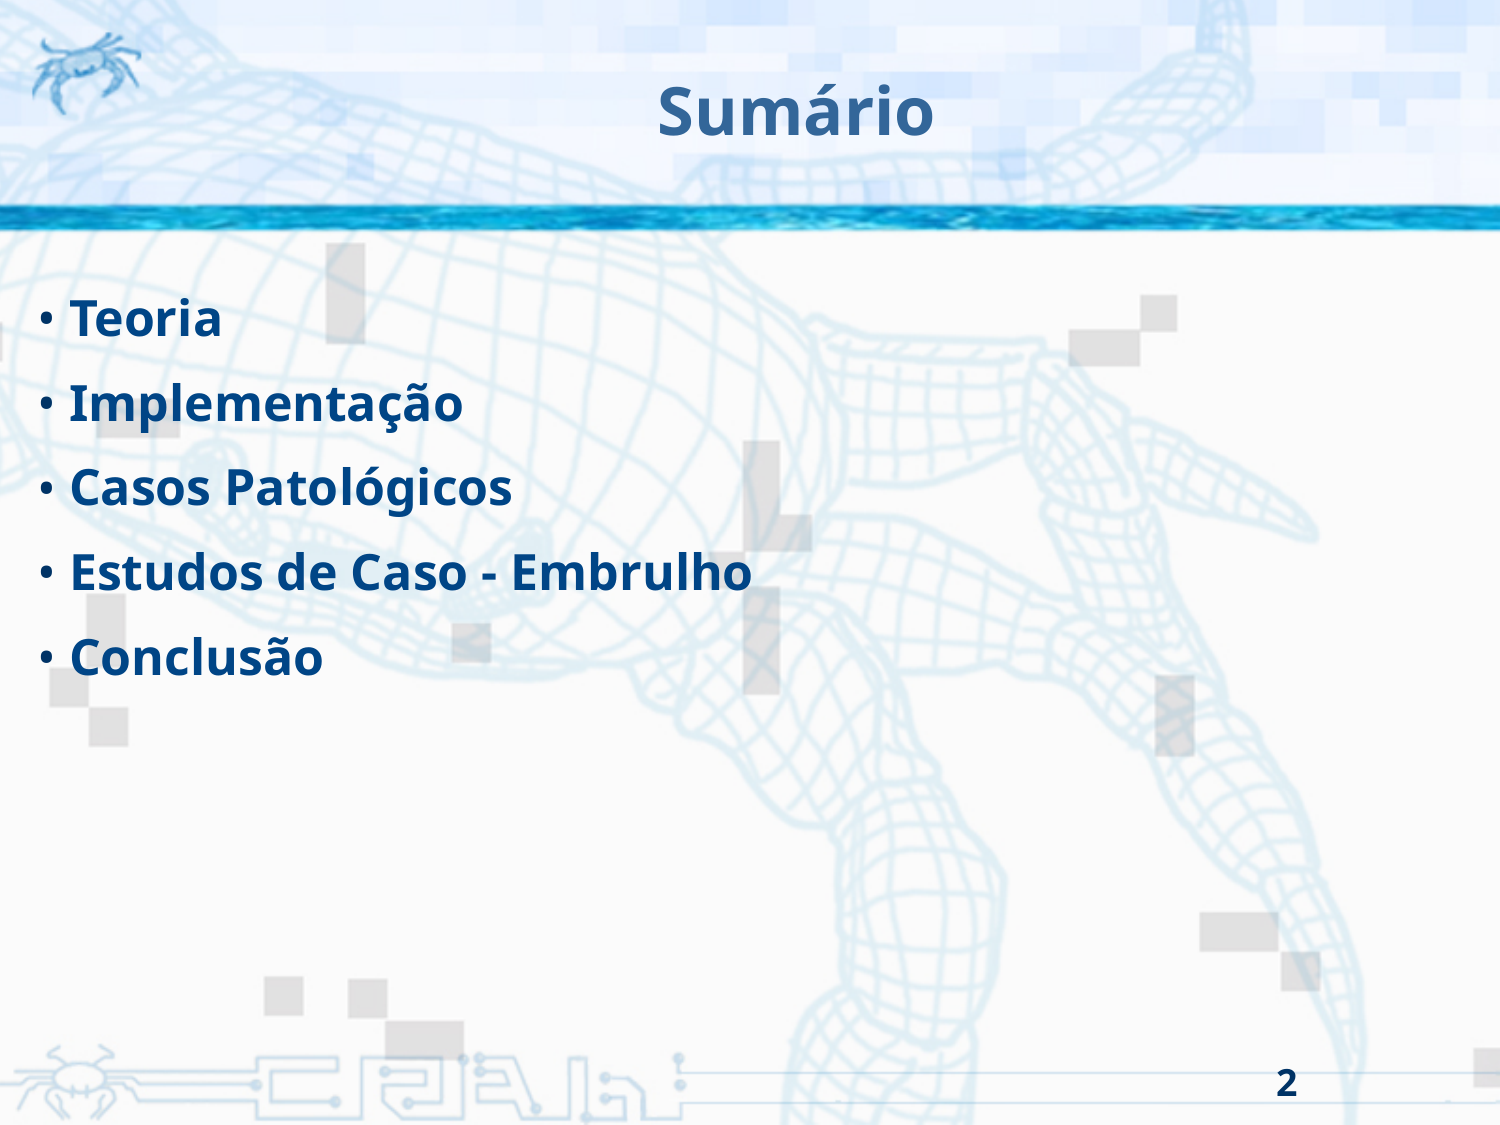

# Sumário
 Teoria
 Implementação
 Casos Patológicos
 Estudos de Caso - Embrulho
 Conclusão